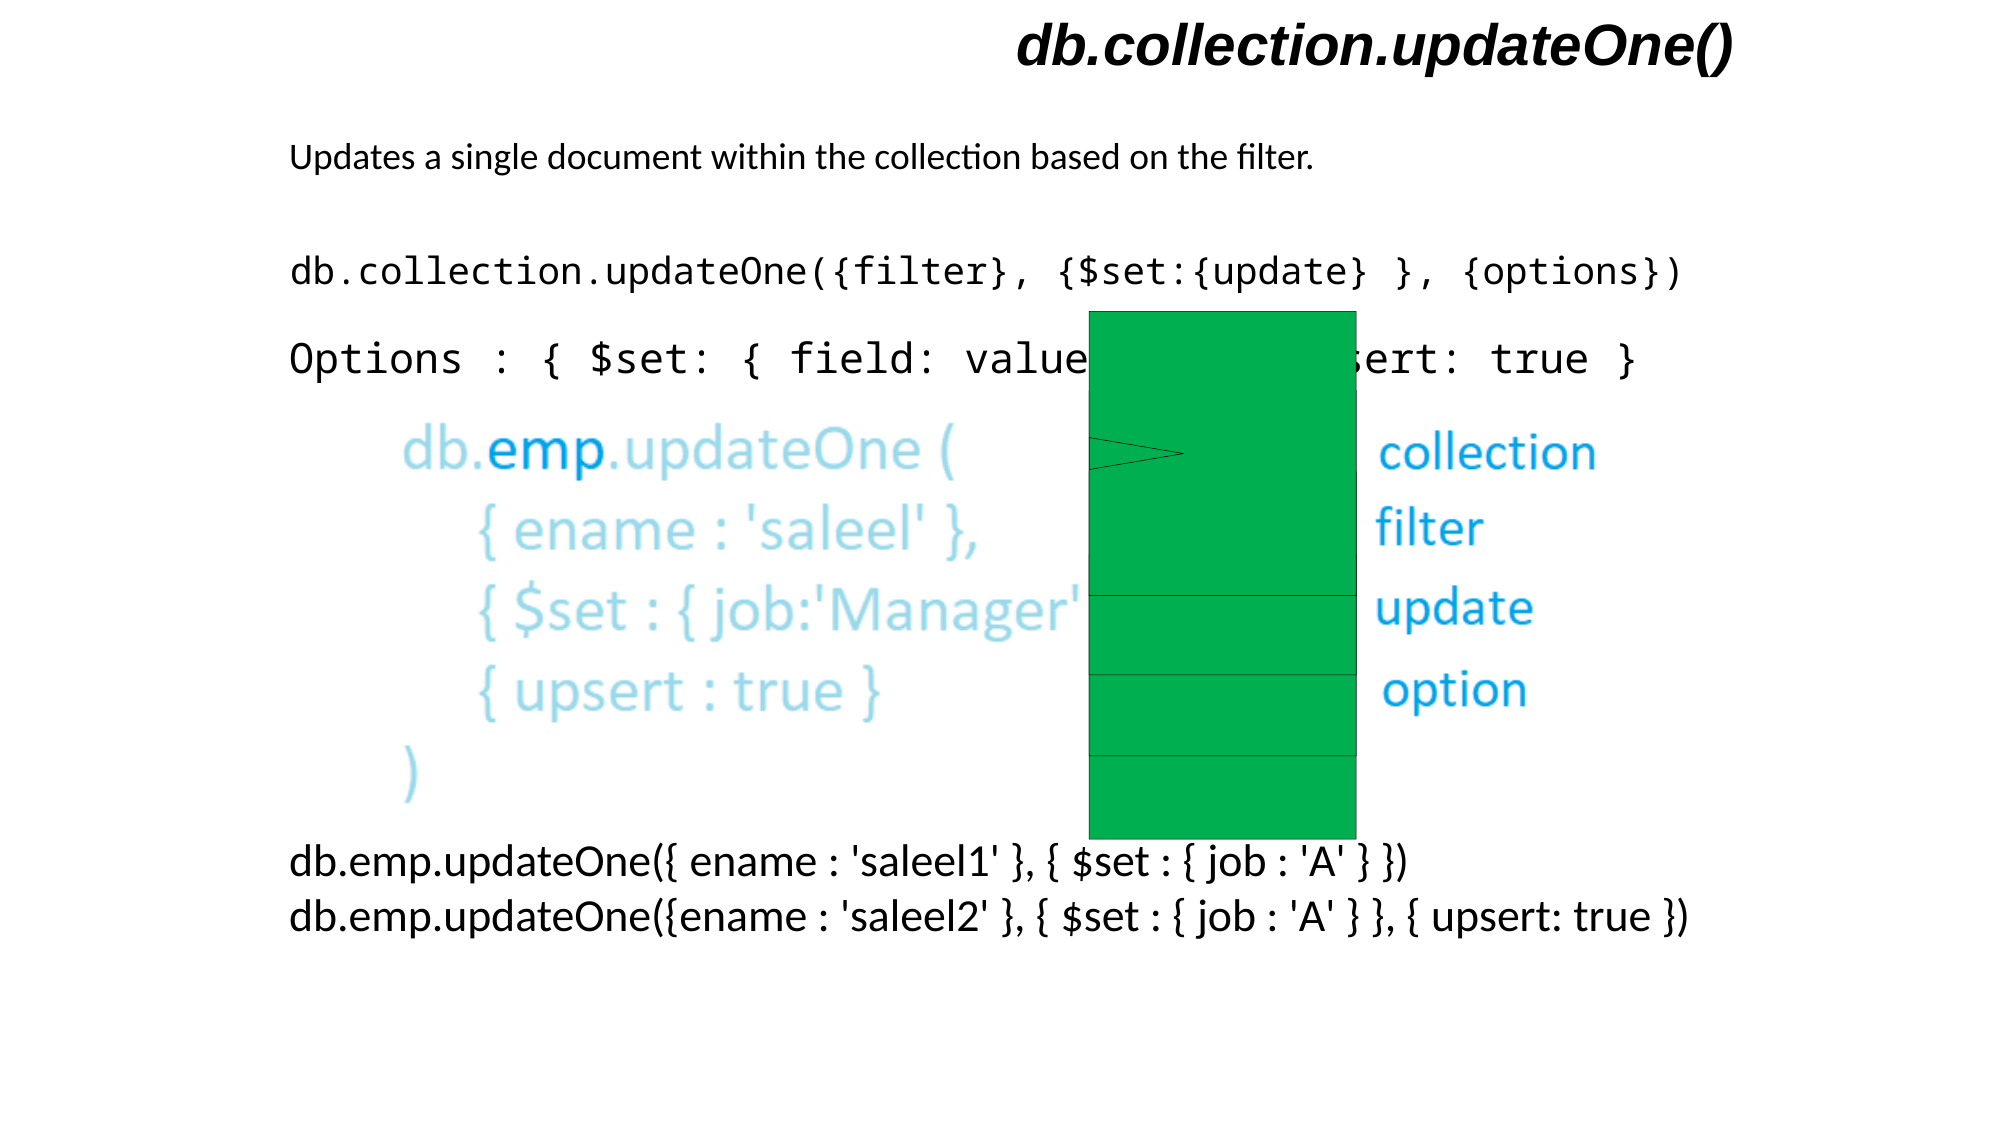

db.collection.updateOne()
Updates a single document within the collection based on the filter.
db.collection.updateOne({filter}, {$set:{update} }, {options})
Options : { $set: { field: value } }, { upsert: true }
db.emp.updateOne({ ename : 'saleel1' }, { $set : { job : 'A' } })
db.emp.updateOne({ename : 'saleel2' }, { $set : { job : 'A' } }, { upsert: true })